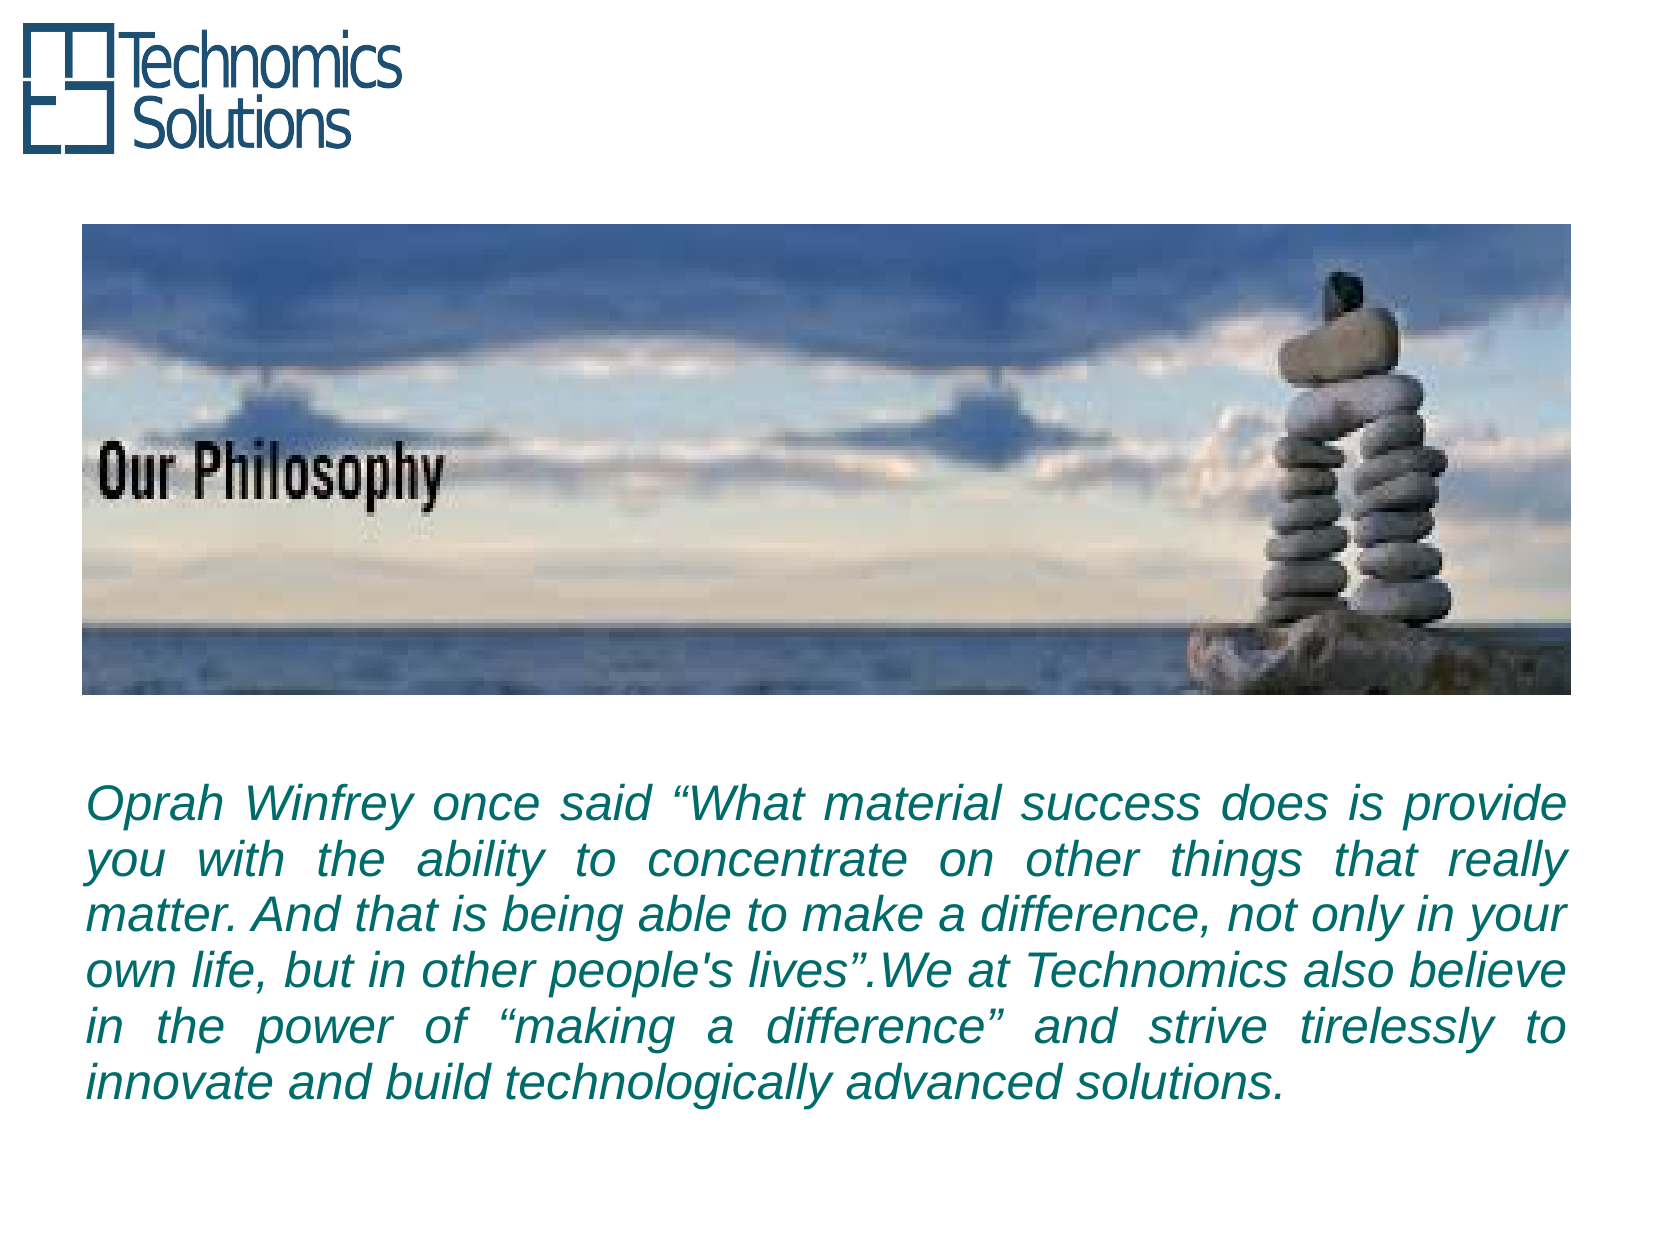

#
Oprah Winfrey once said “What material success does is provide you with the ability to concentrate on other things that really matter. And that is being able to make a difference, not only in your own life, but in other people's lives”.We at Technomics also believe in the power of “making a difference” and strive tirelessly to innovate and build technologically advanced solutions.